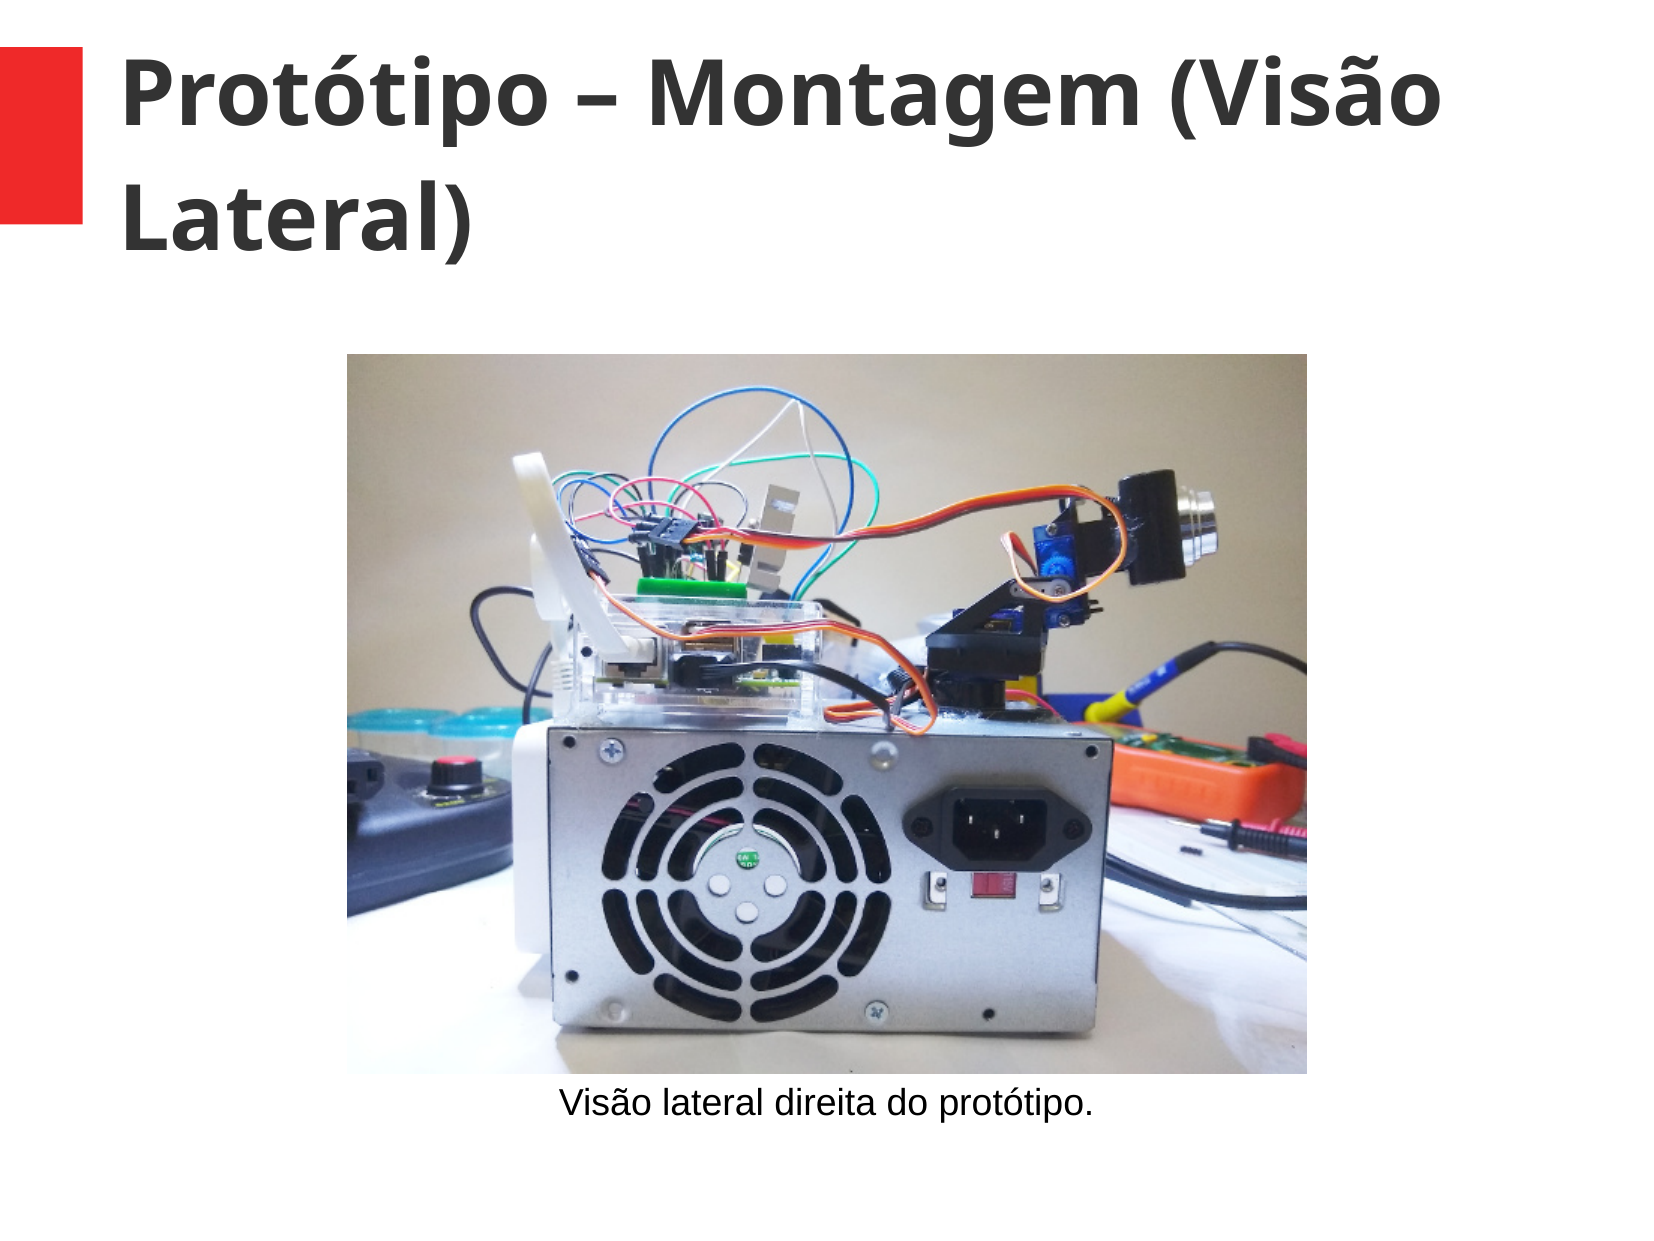

# Protótipo – Montagem (Visão Lateral)
Visão lateral direita do protótipo.